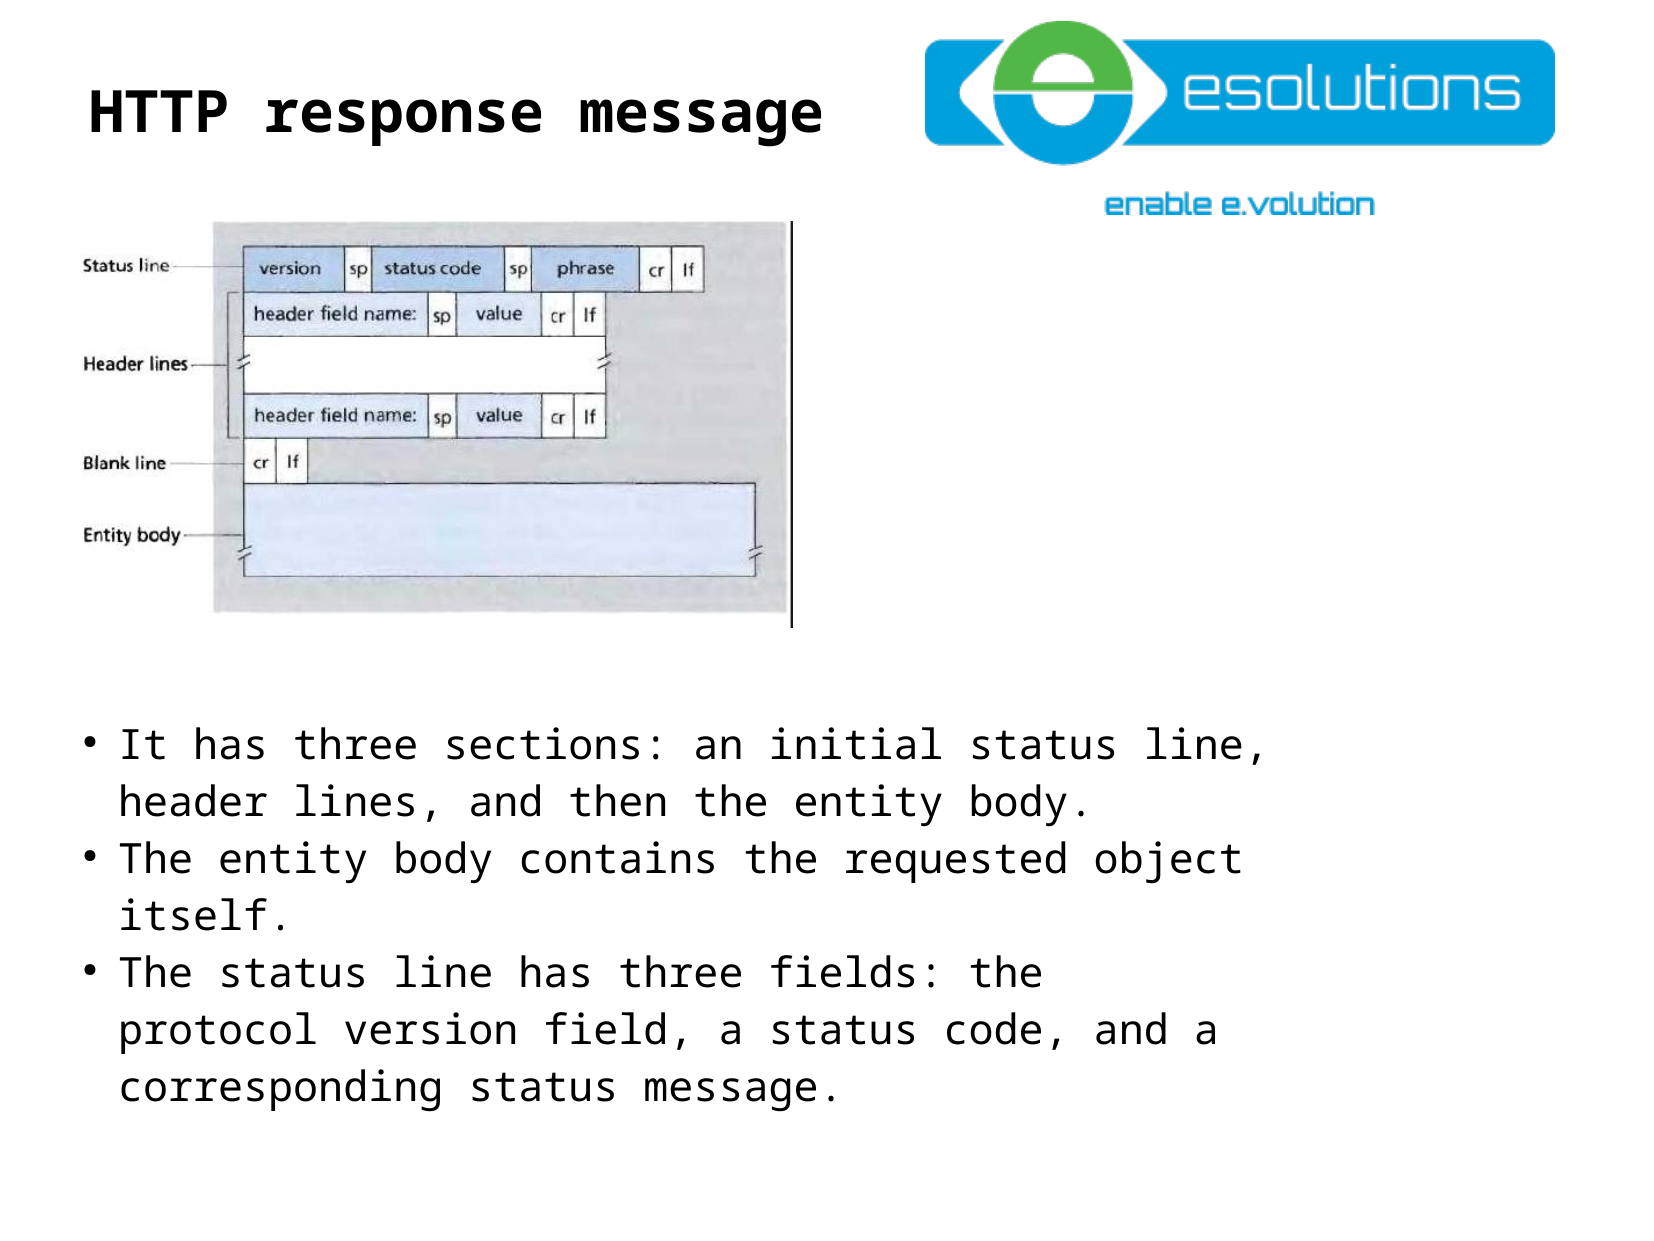

HTTP response message
# It has three sections: an initial status line,
header lines, and then the entity body.
The entity body contains the requested object
itself.
The status line has three fields: the
protocol version field, a status code, and a
corresponding status message.